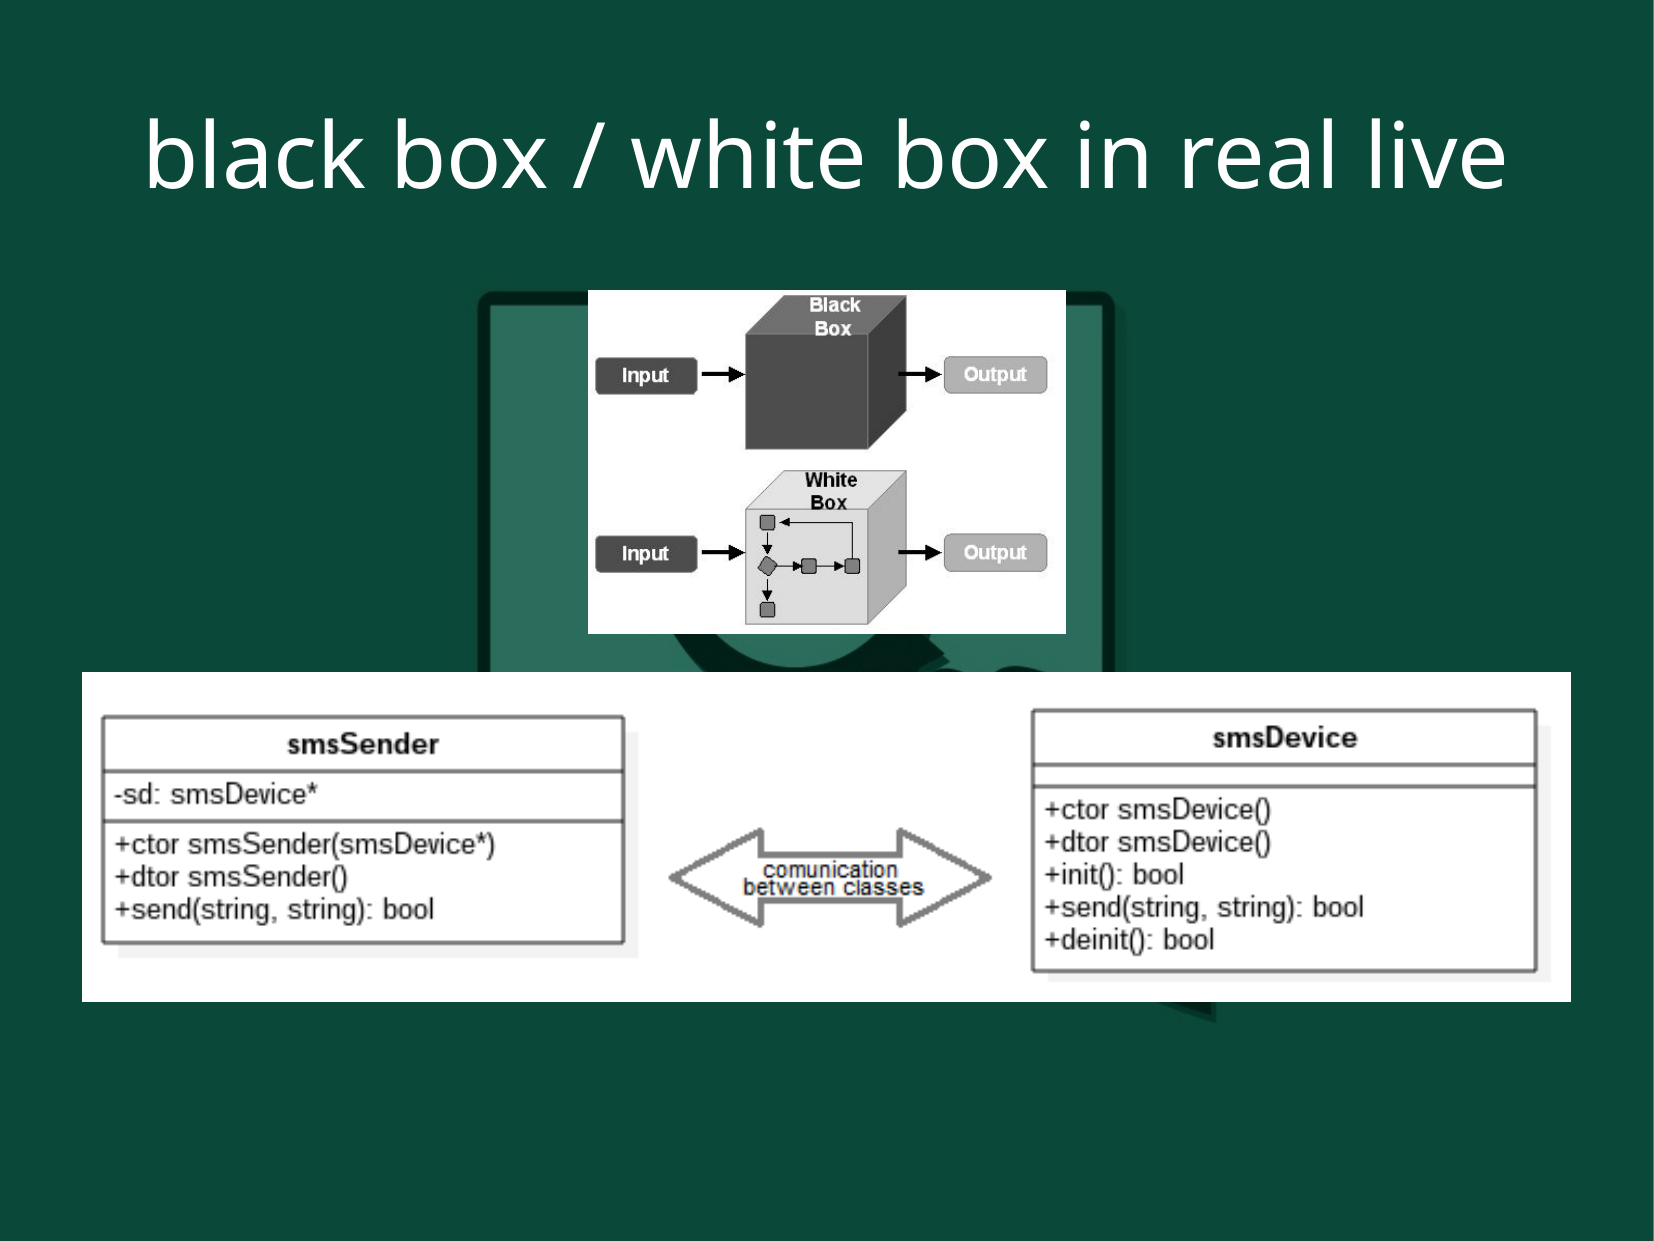

# black box / white box in real live